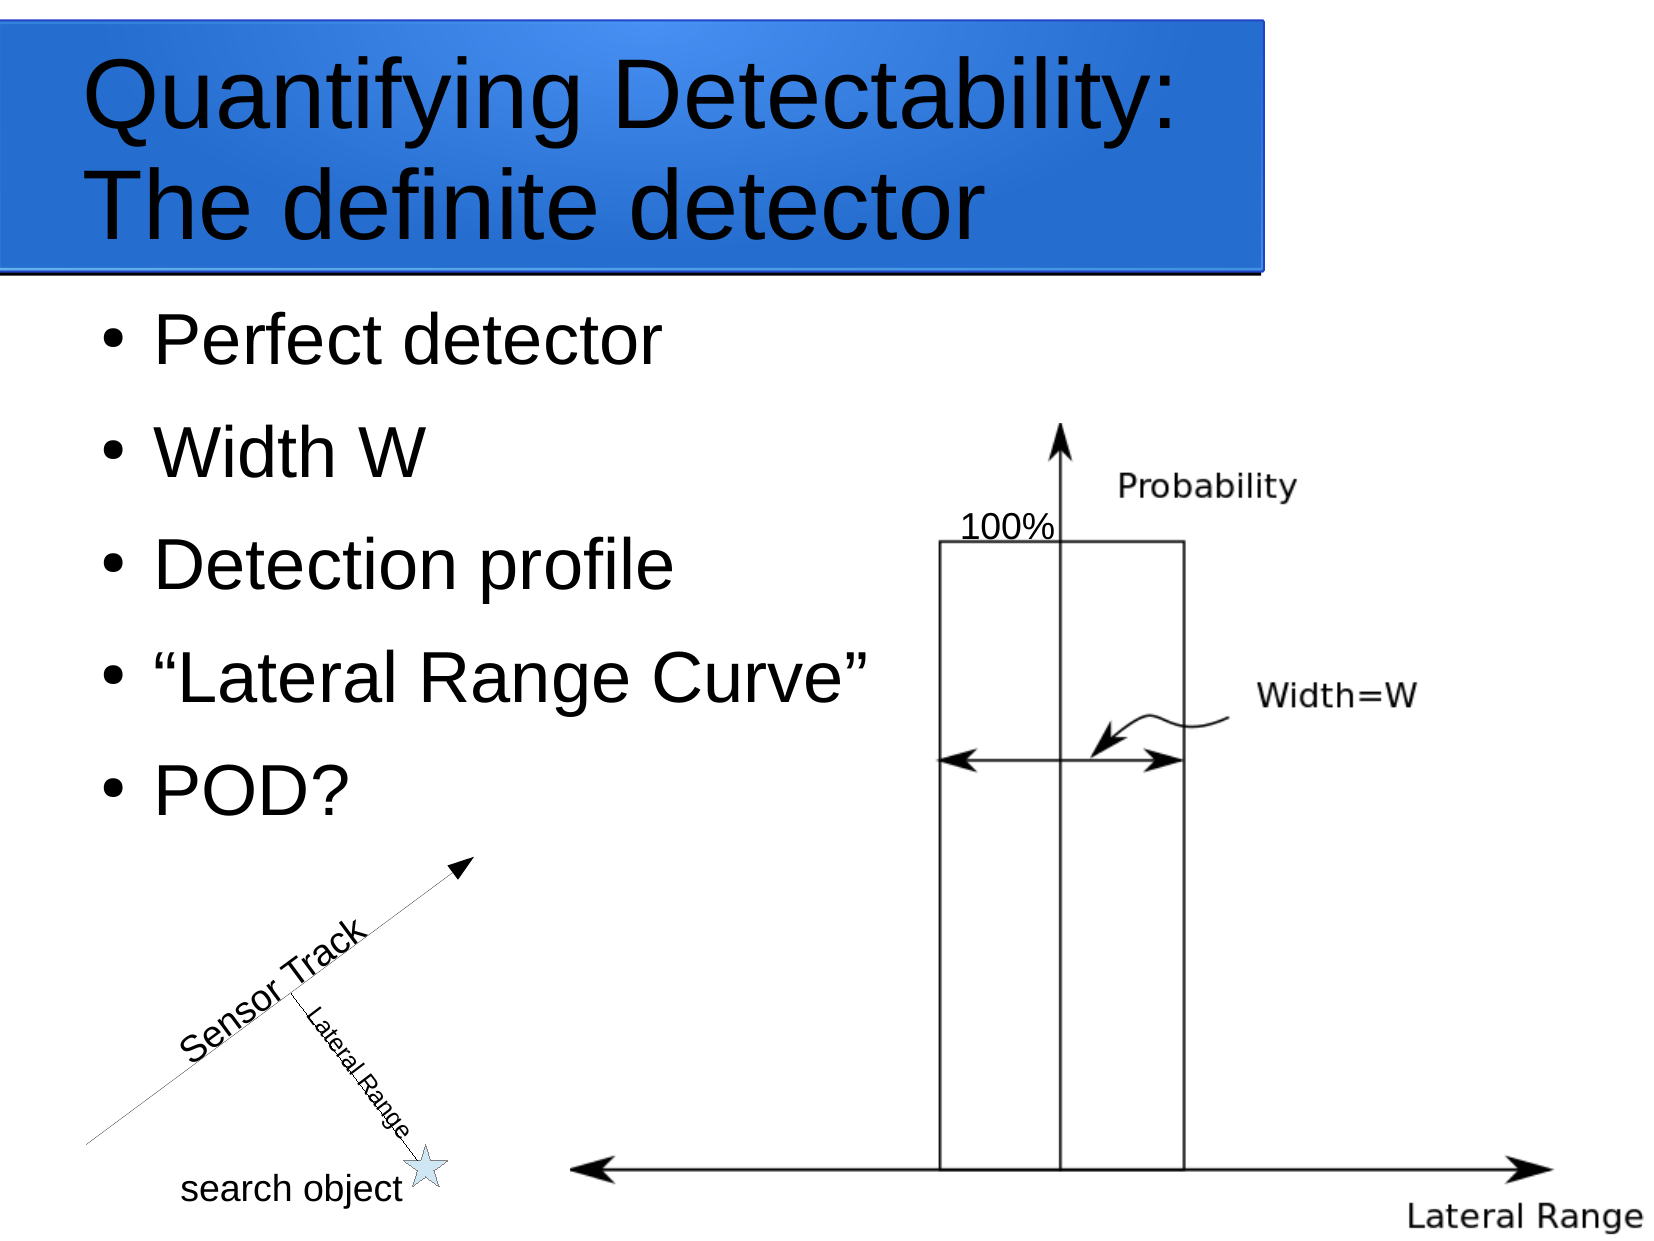

# Quantifying Detectability: The definite detector
Perfect detector
Width W
Detection profile
“Lateral Range Curve”
POD?
100%
Sensor Track
Lateral Range
search object